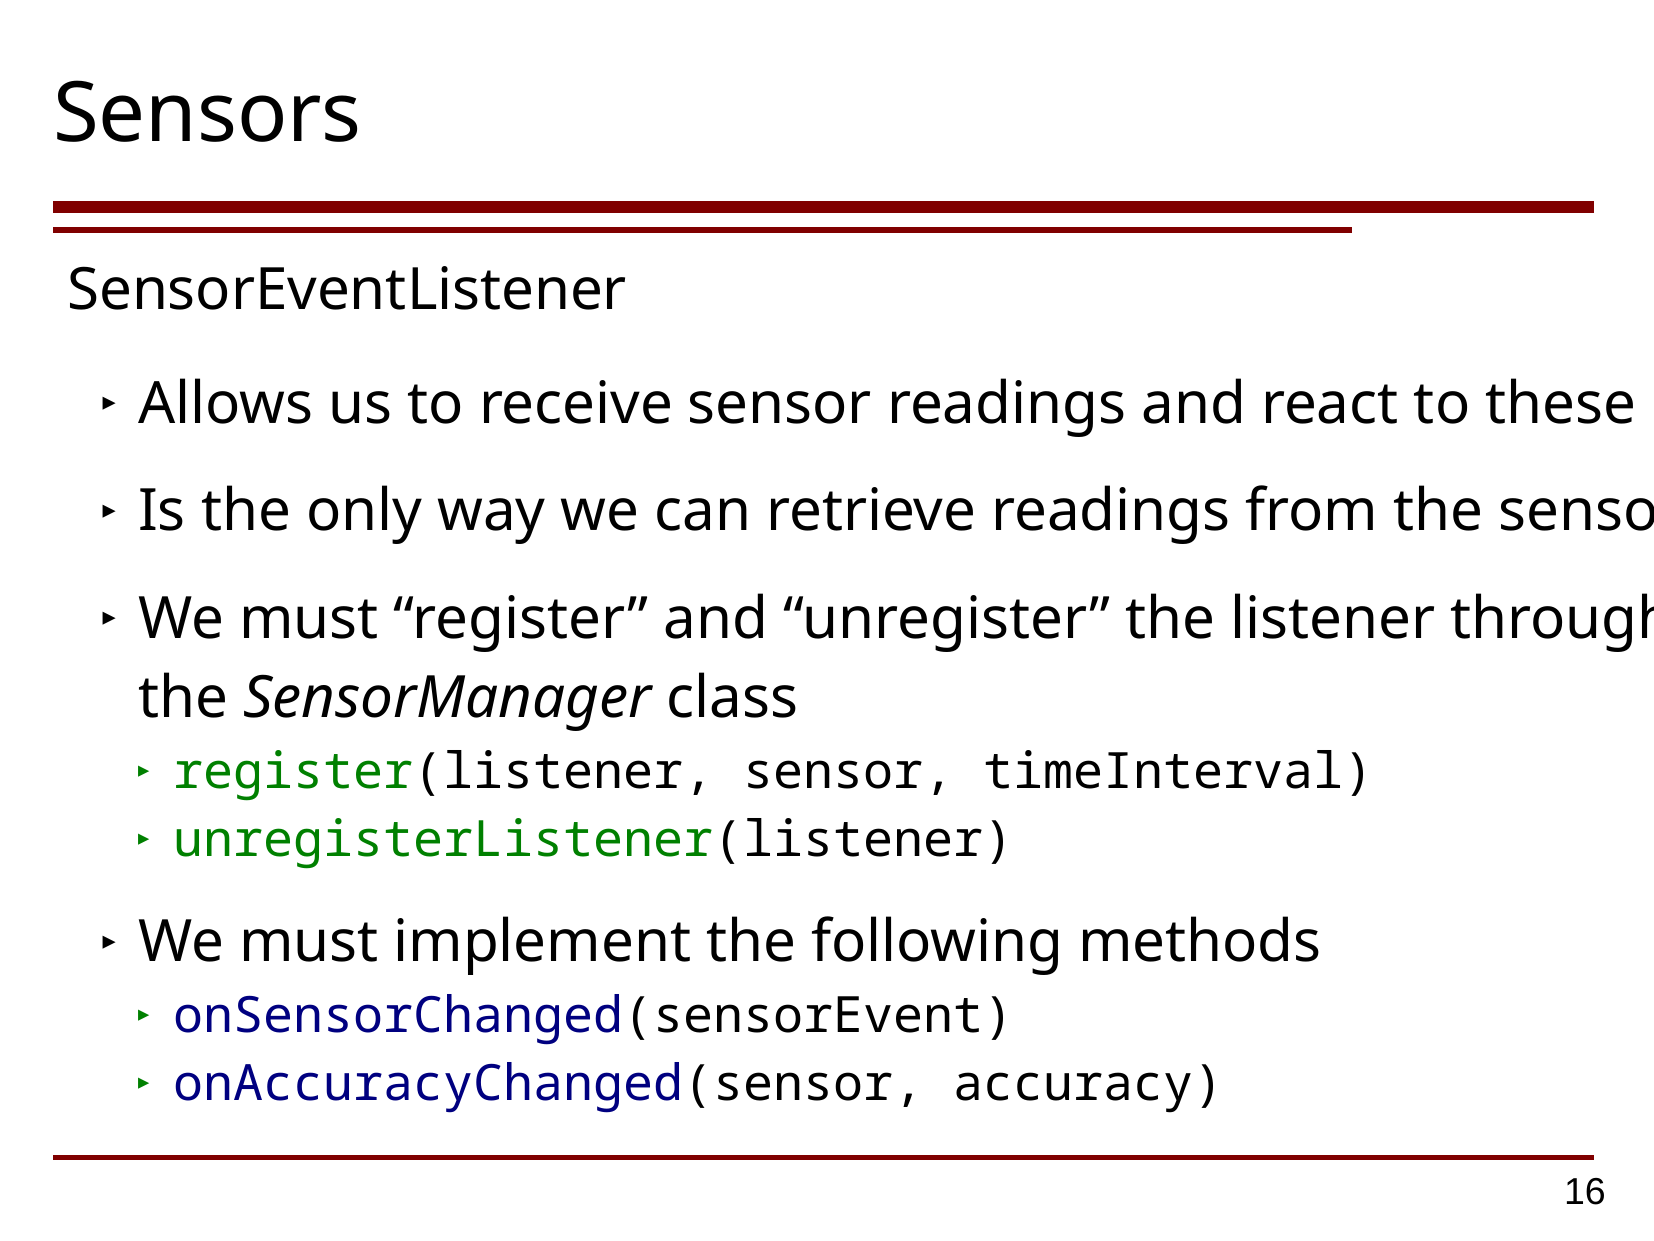

# Sensors
SensorEventListener
Allows us to receive sensor readings and react to these
Is the only way we can retrieve readings from the sensors
We must “register” and “unregister” the listener through
the SensorManager class
register(listener, sensor, timeInterval)
unregisterListener(listener)
We must implement the following methods
onSensorChanged(sensorEvent)
onAccuracyChanged(sensor, accuracy)